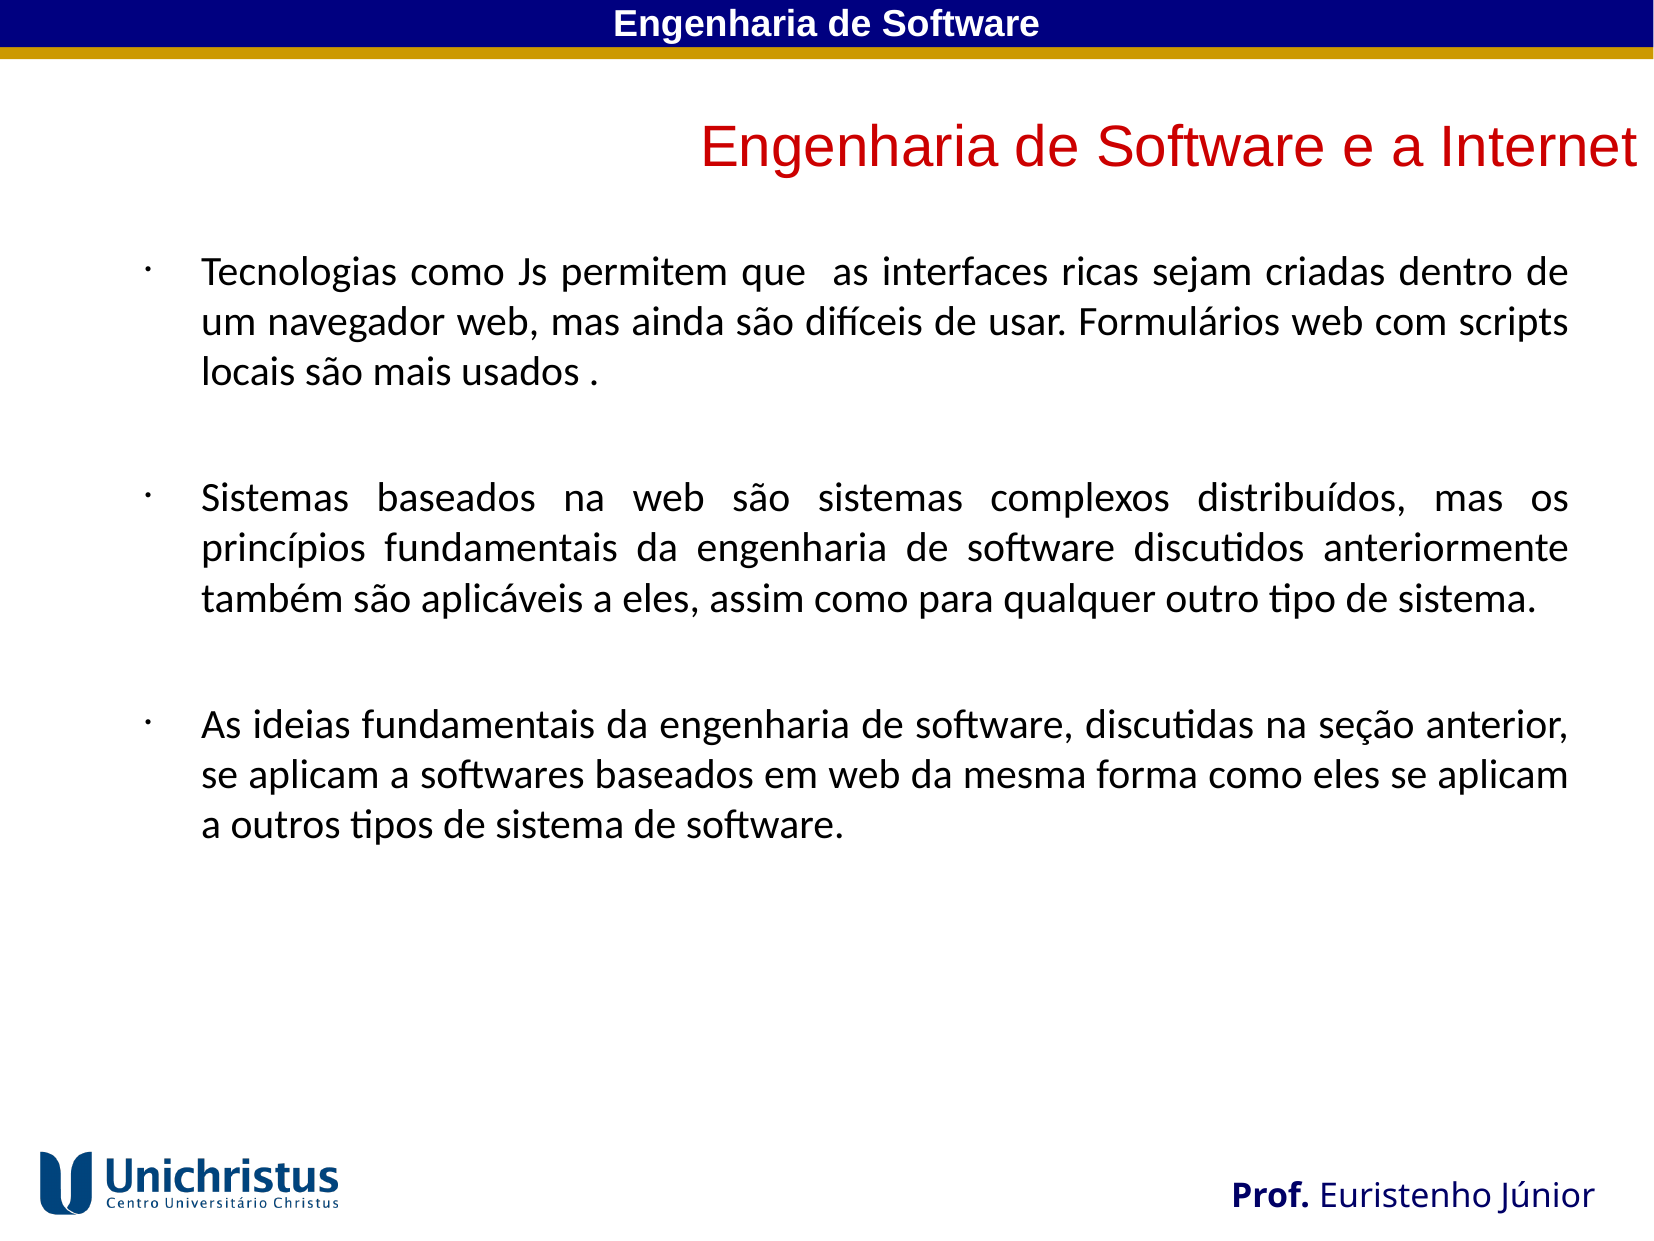

Engenharia de Software
Engenharia de Software e a Internet
# Tecnologias como Js permitem que as interfaces ricas sejam criadas dentro de um navegador web, mas ainda são difíceis de usar. Formulários web com scripts locais são mais usados .
Sistemas baseados na web são sistemas complexos distribuídos, mas os princípios fundamentais da engenharia de software discutidos anteriormente também são aplicáveis a eles, assim como para qualquer outro tipo de sistema.
As ideias fundamentais da engenharia de software, discutidas na seção anterior, se aplicam a softwares baseados em web da mesma forma como eles se aplicam a outros tipos de sistema de software.
Prof. Euristenho Júnior